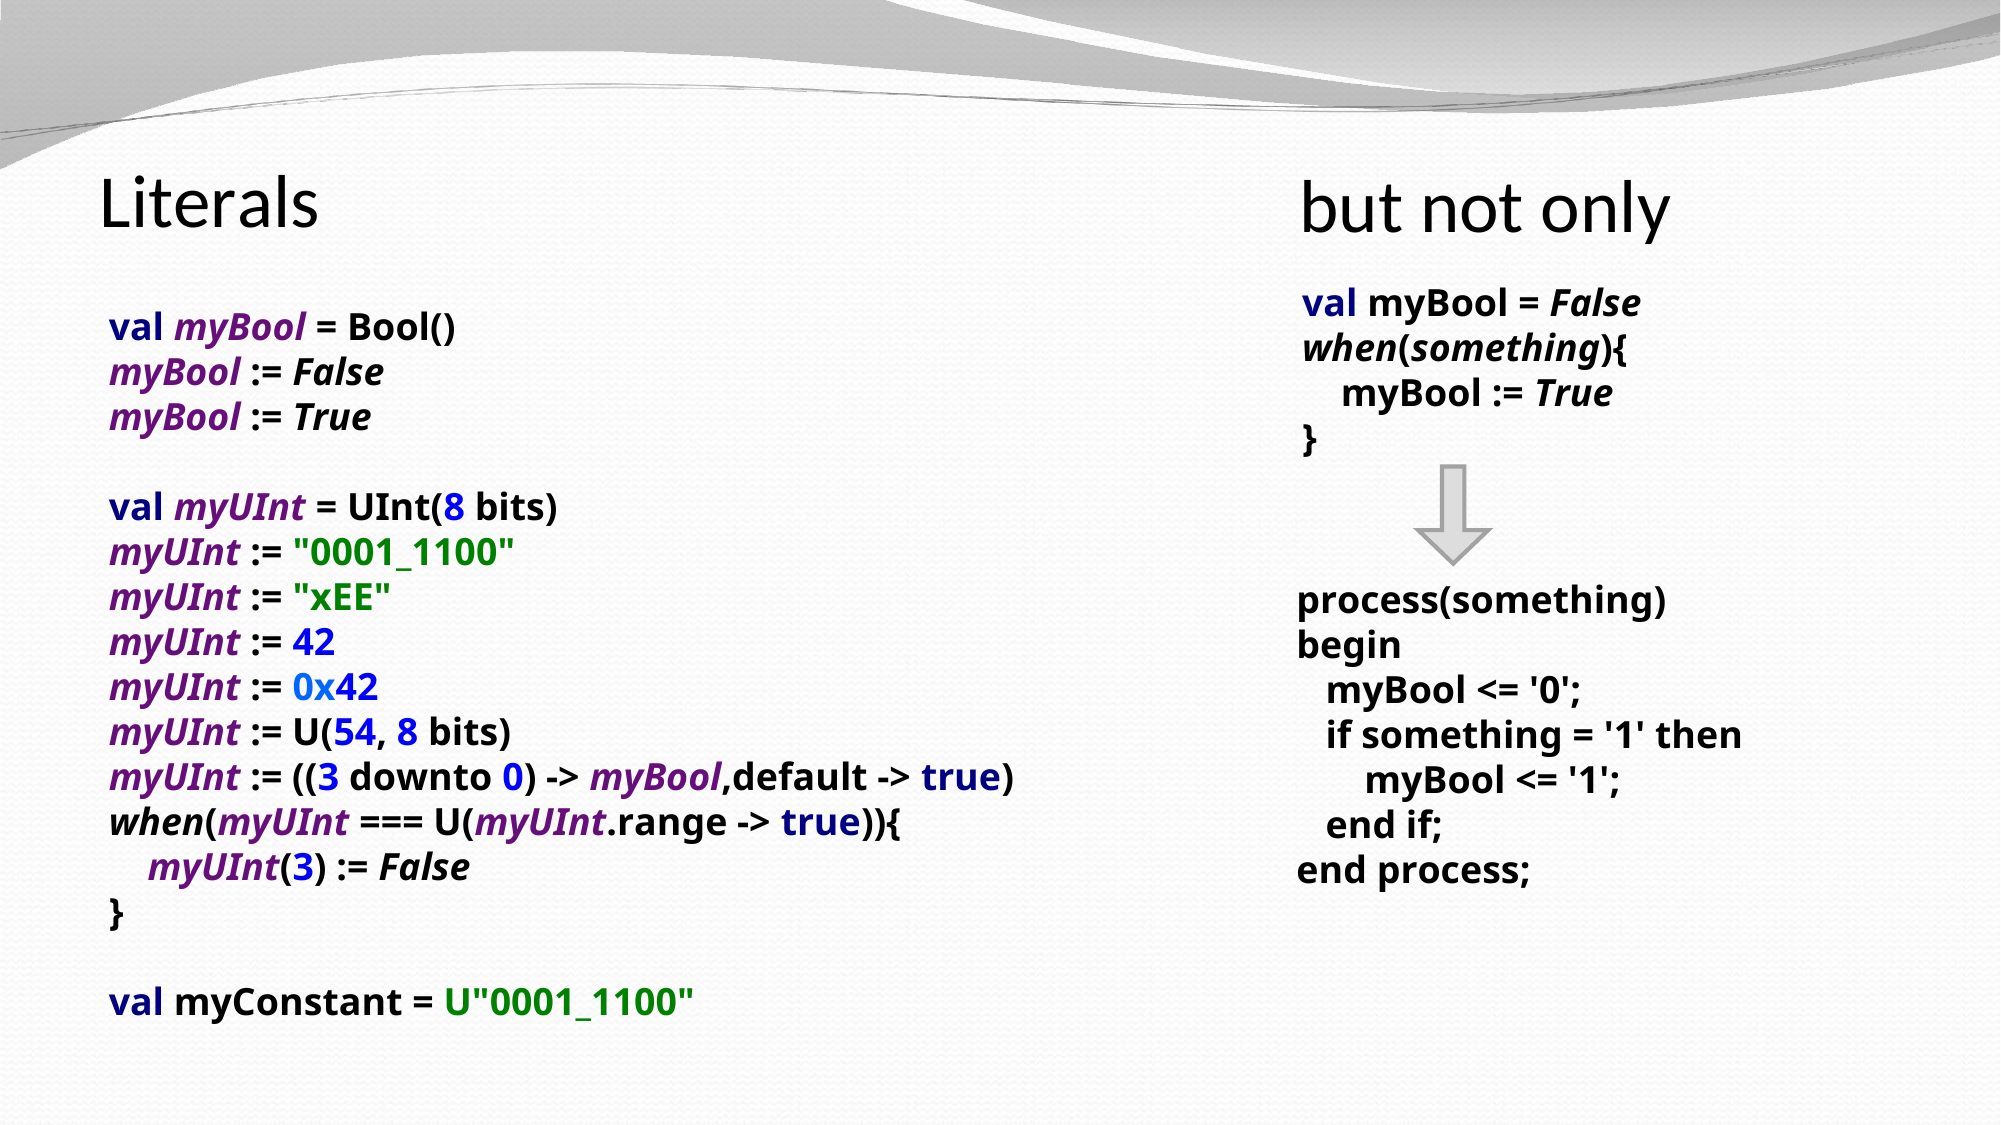

# Literals
but not only
val myBool = False
when(something){
 myBool := True
}
val myBool = Bool()
myBool := False
myBool := True
val myUInt = UInt(8 bits)
myUInt := "0001_1100"
myUInt := "xEE"
myUInt := 42
myUInt := 0x42
myUInt := U(54, 8 bits)
myUInt := ((3 downto 0) -> myBool,default -> true)
when(myUInt === U(myUInt.range -> true)){
 myUInt(3) := False
}
val myConstant = U"0001_1100"
process(something)
begin
 myBool <= '0';
 if something = '1' then
 myBool <= '1';
 end if;
end process;
Bits
Bits
Bits
Bits
Bits
Bits
UInt
UInt
UInt
SInt
SInt
SInt